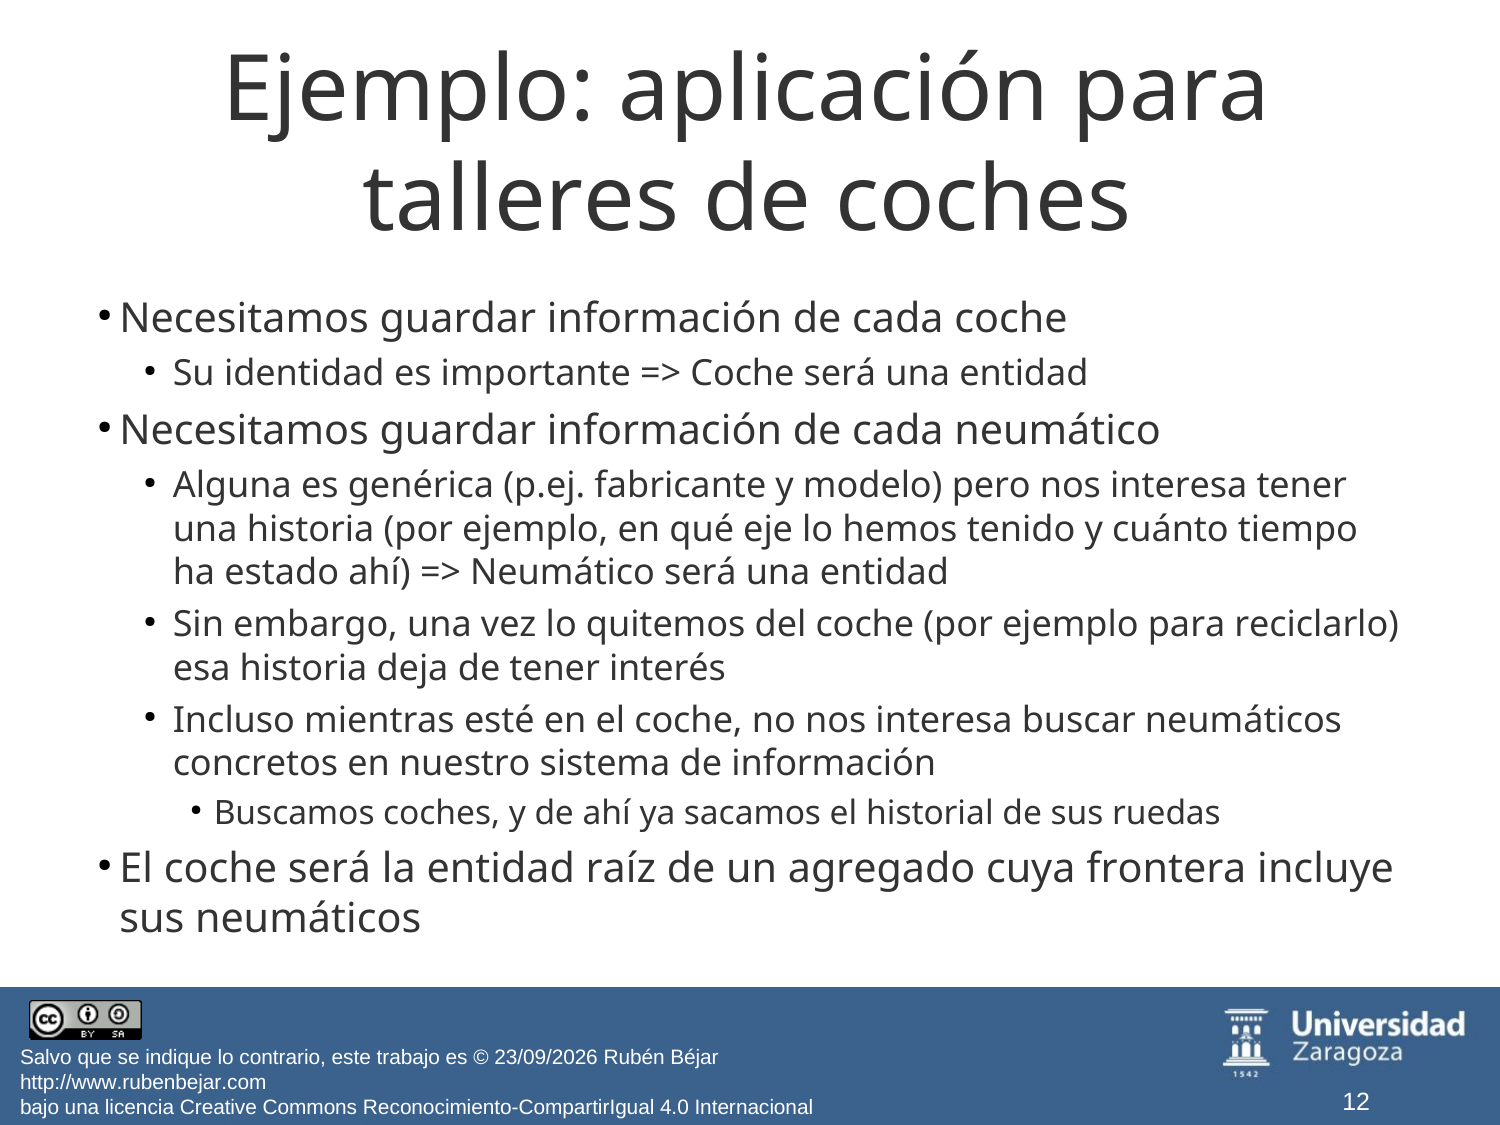

# Ejemplo: aplicación para talleres de coches
Necesitamos guardar información de cada coche
Su identidad es importante => Coche será una entidad
Necesitamos guardar información de cada neumático
Alguna es genérica (p.ej. fabricante y modelo) pero nos interesa tener una historia (por ejemplo, en qué eje lo hemos tenido y cuánto tiempo ha estado ahí) => Neumático será una entidad
Sin embargo, una vez lo quitemos del coche (por ejemplo para reciclarlo) esa historia deja de tener interés
Incluso mientras esté en el coche, no nos interesa buscar neumáticos concretos en nuestro sistema de información
Buscamos coches, y de ahí ya sacamos el historial de sus ruedas
El coche será la entidad raíz de un agregado cuya frontera incluye sus neumáticos